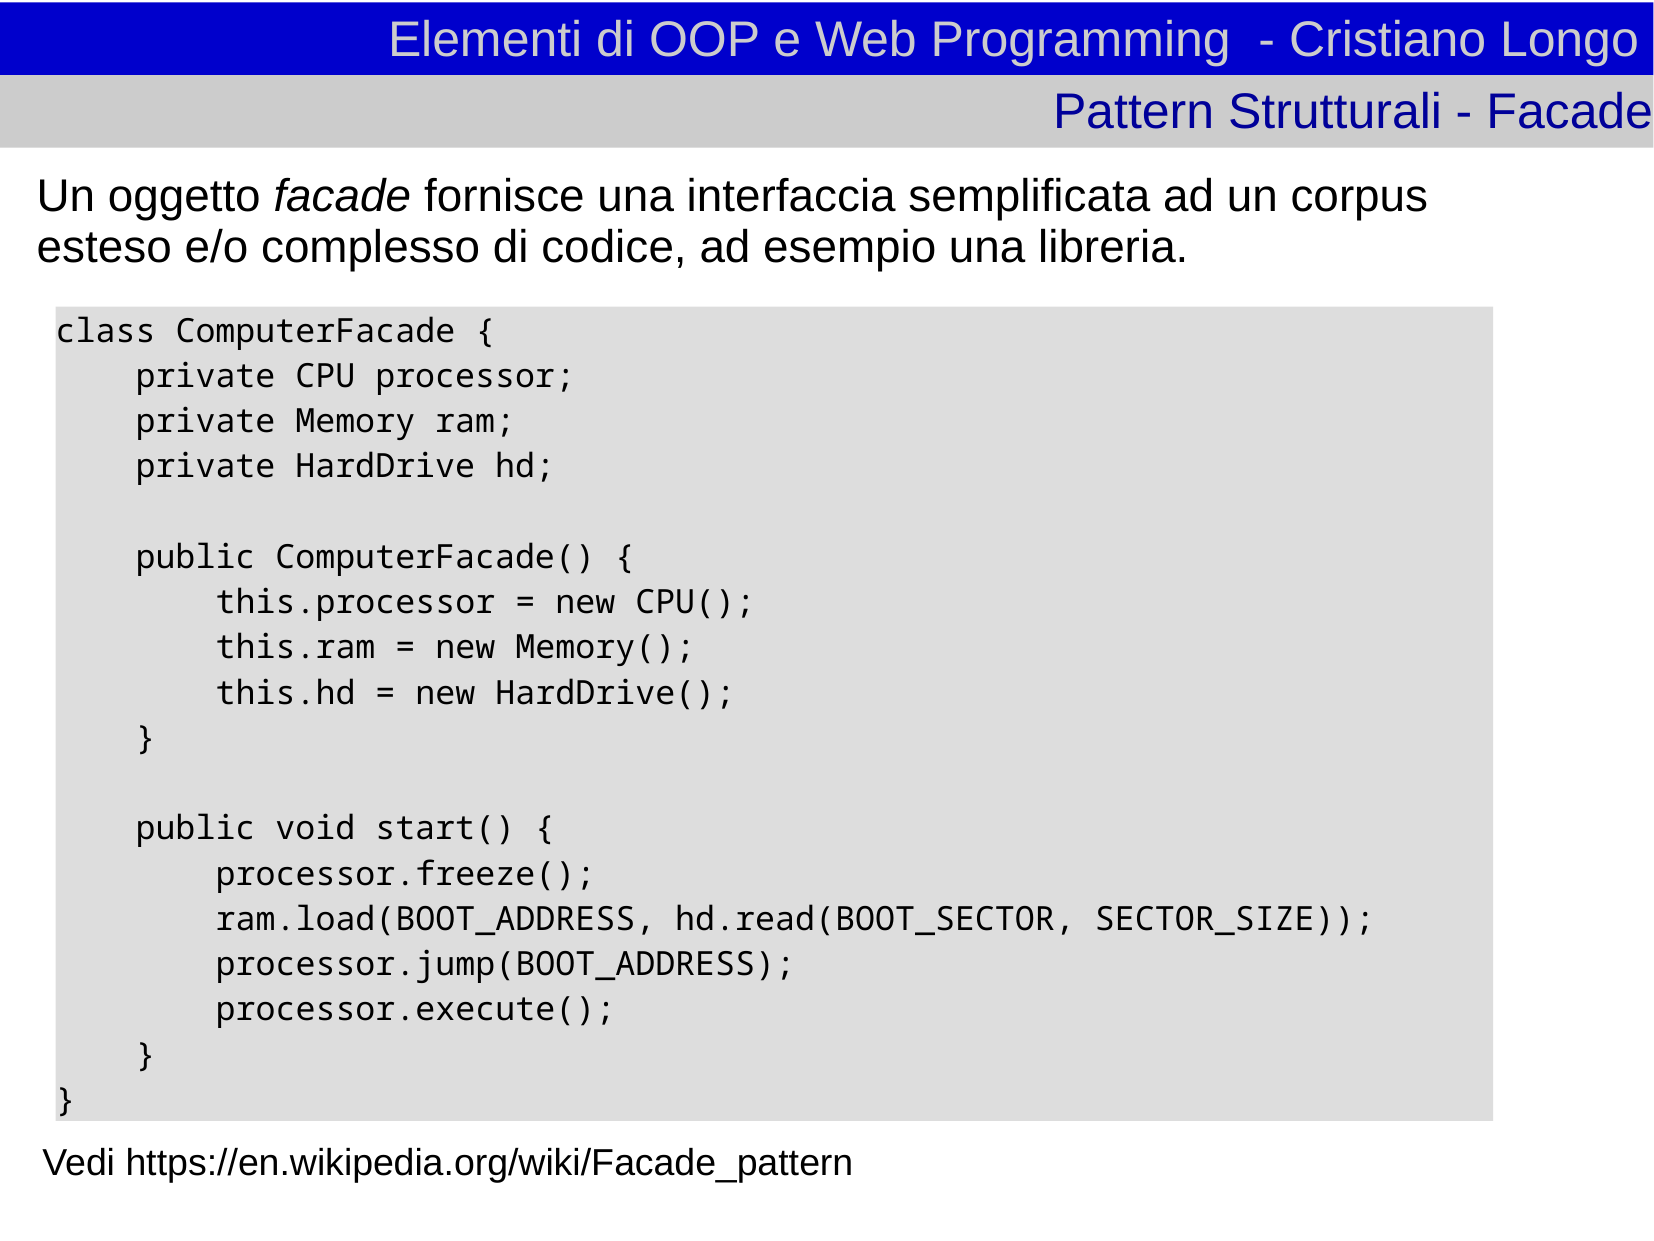

# Elementi di OOP e Web Programming - Cristiano Longo
Pattern Strutturali - Facade
Un oggetto facade fornisce una interfaccia semplificata ad un corpus esteso e/o complesso di codice, ad esempio una libreria.
class ComputerFacade {
 private CPU processor;
 private Memory ram;
 private HardDrive hd;
 public ComputerFacade() {
 this.processor = new CPU();
 this.ram = new Memory();
 this.hd = new HardDrive();
 }
 public void start() {
 processor.freeze();
 ram.load(BOOT_ADDRESS, hd.read(BOOT_SECTOR, SECTOR_SIZE));
 processor.jump(BOOT_ADDRESS);
 processor.execute();
 }
}
| Utente | Cane |
| --- | --- |
| alice | fuffy |
| charlie | doggy |
| charlie | pluto |
| bob | fuffy |
Vedi https://en.wikipedia.org/wiki/Facade_pattern